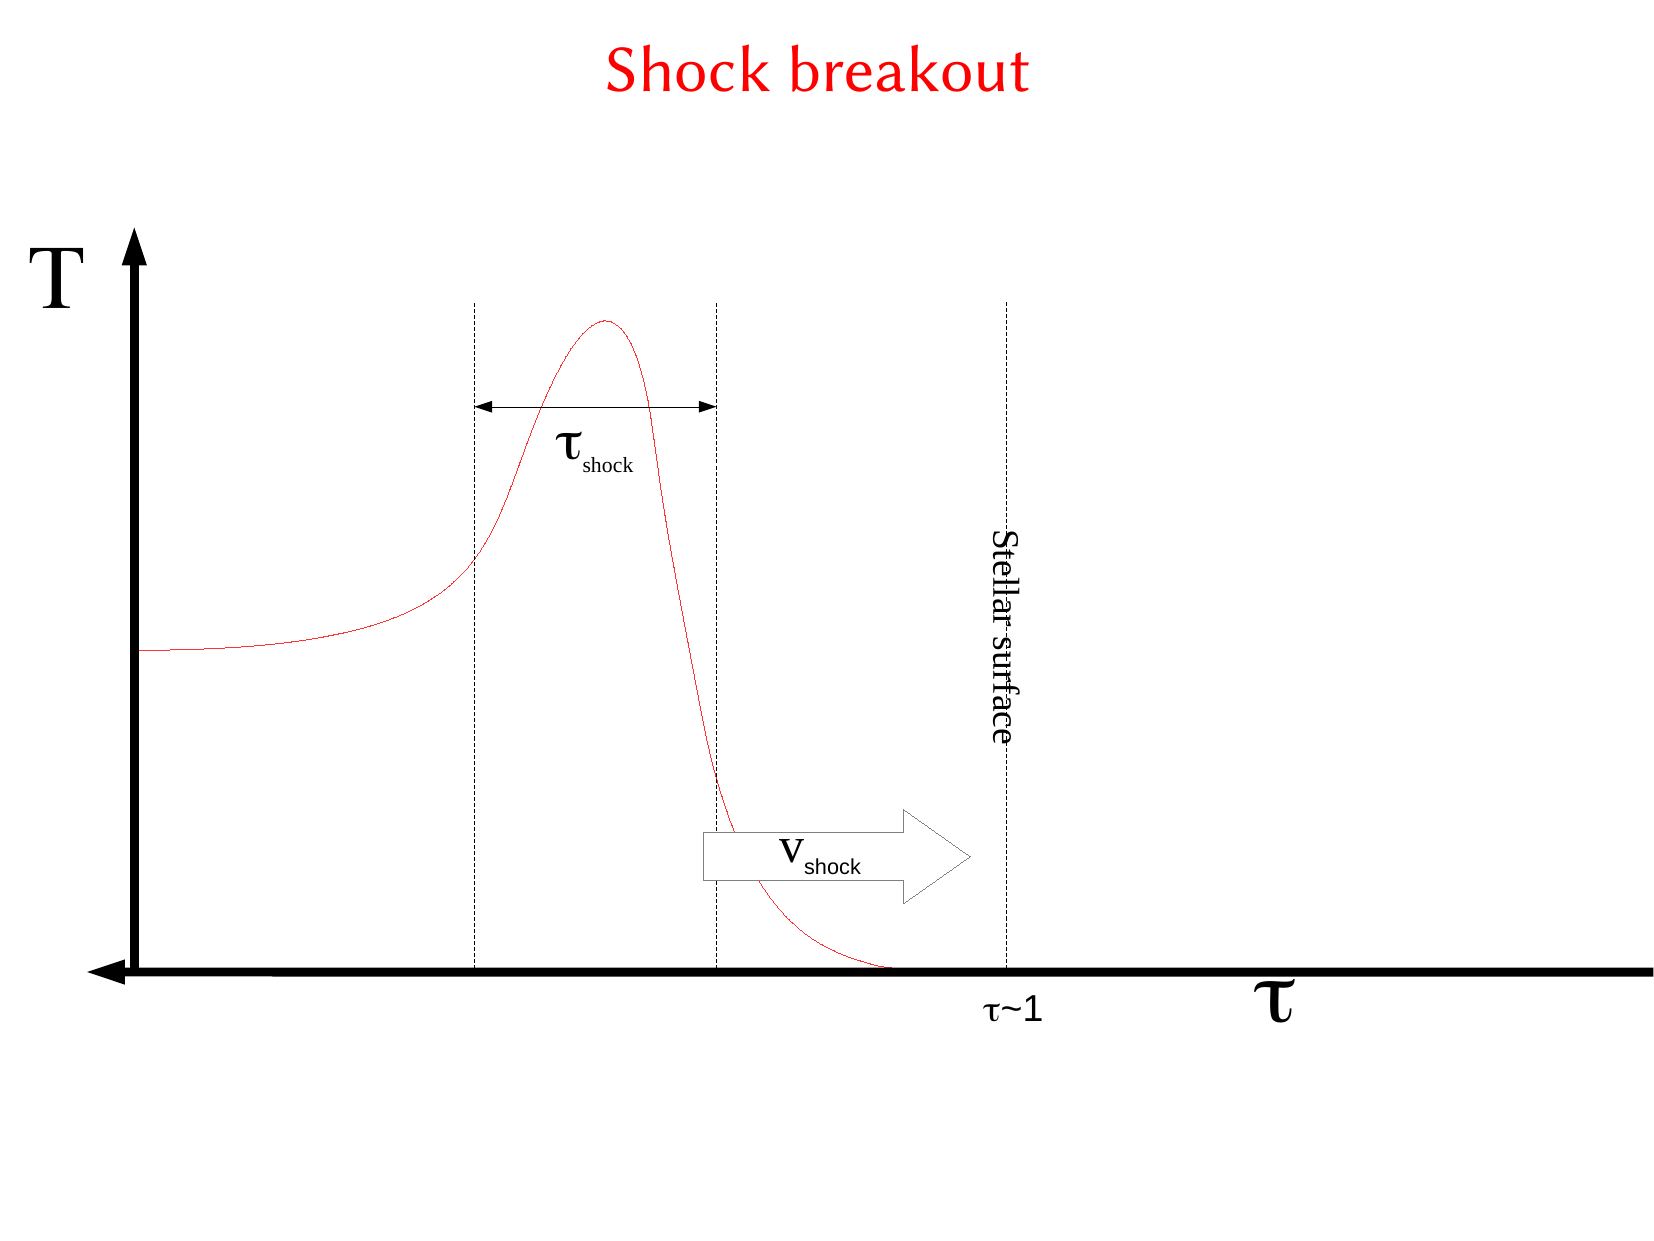

Shock breakout
T
Stellar surface
tshock
vshock
t
t~1